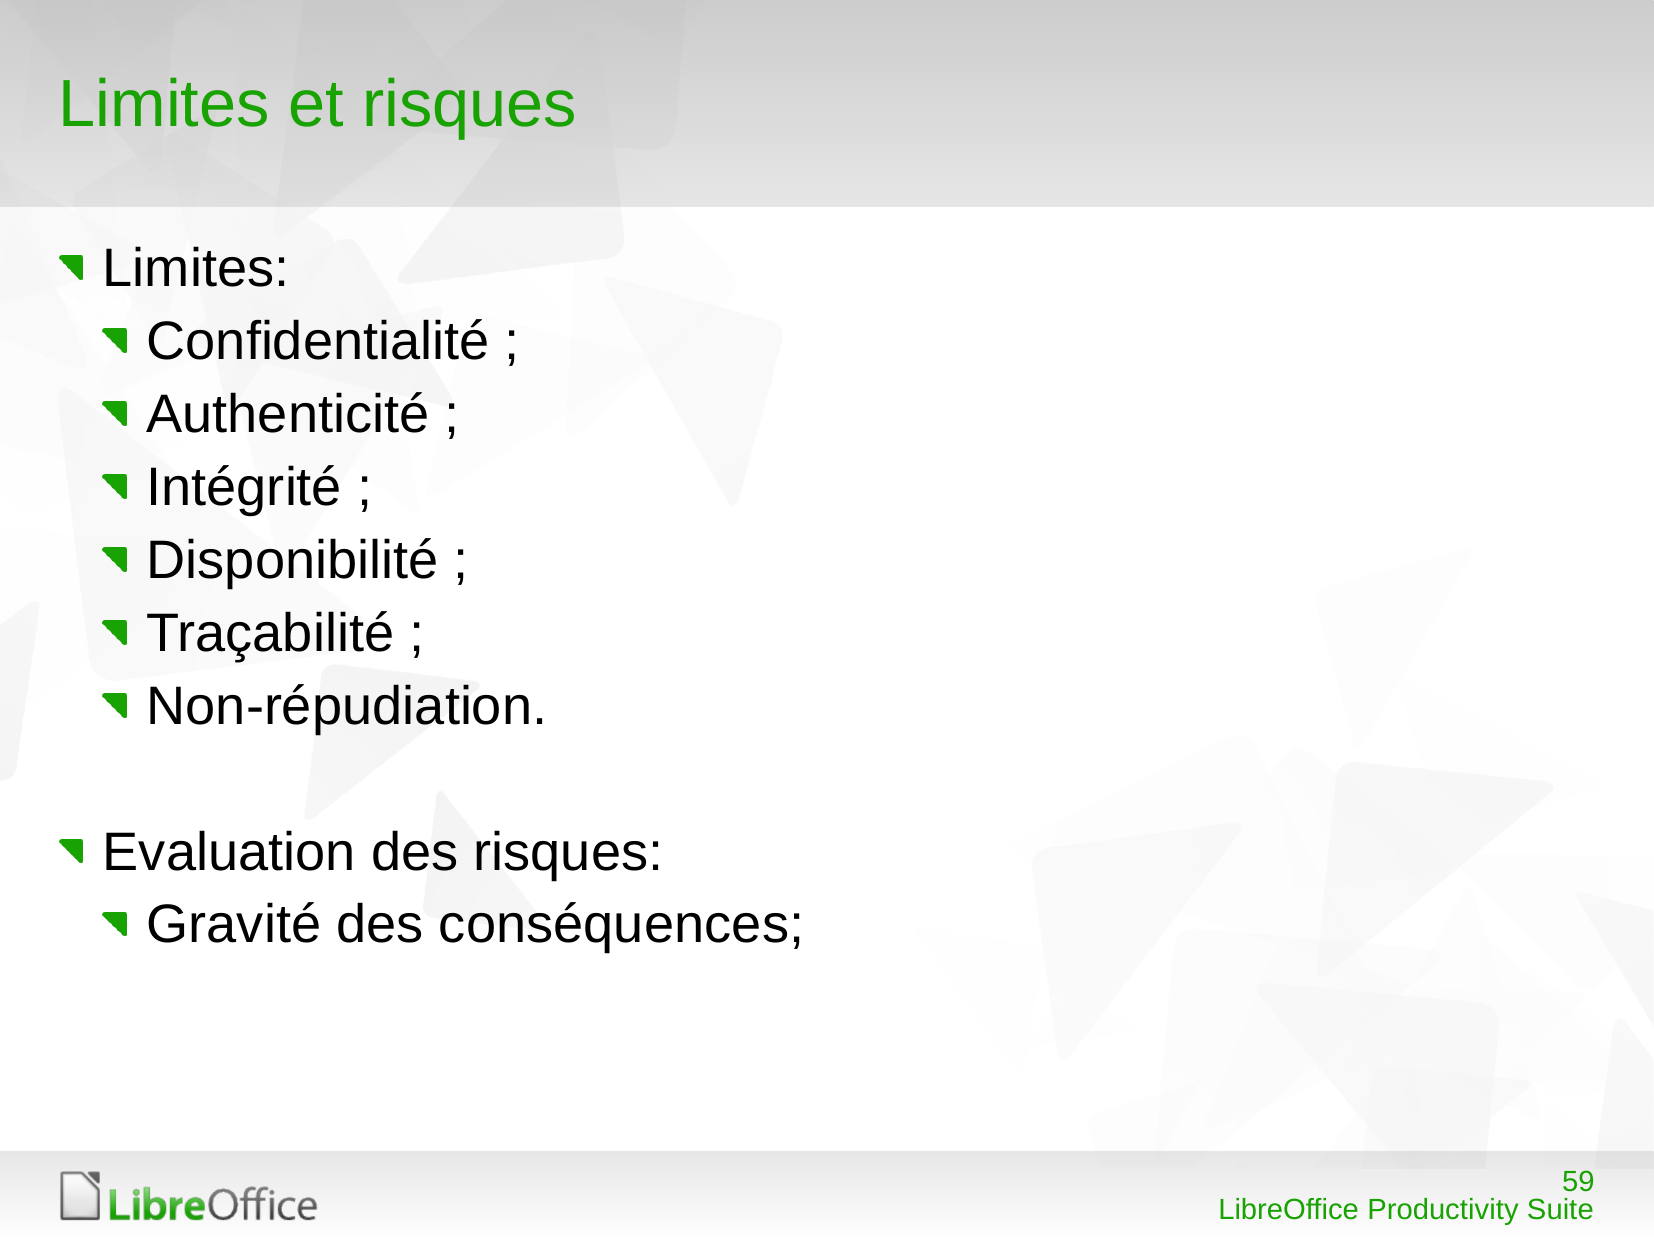

# Limites et risques
Limites:
Confidentialité ;
Authenticité ;
Intégrité ;
Disponibilité ;
Traçabilité ;
Non-répudiation.
Evaluation des risques:
Gravité des conséquences;
59
LibreOffice Productivity Suite